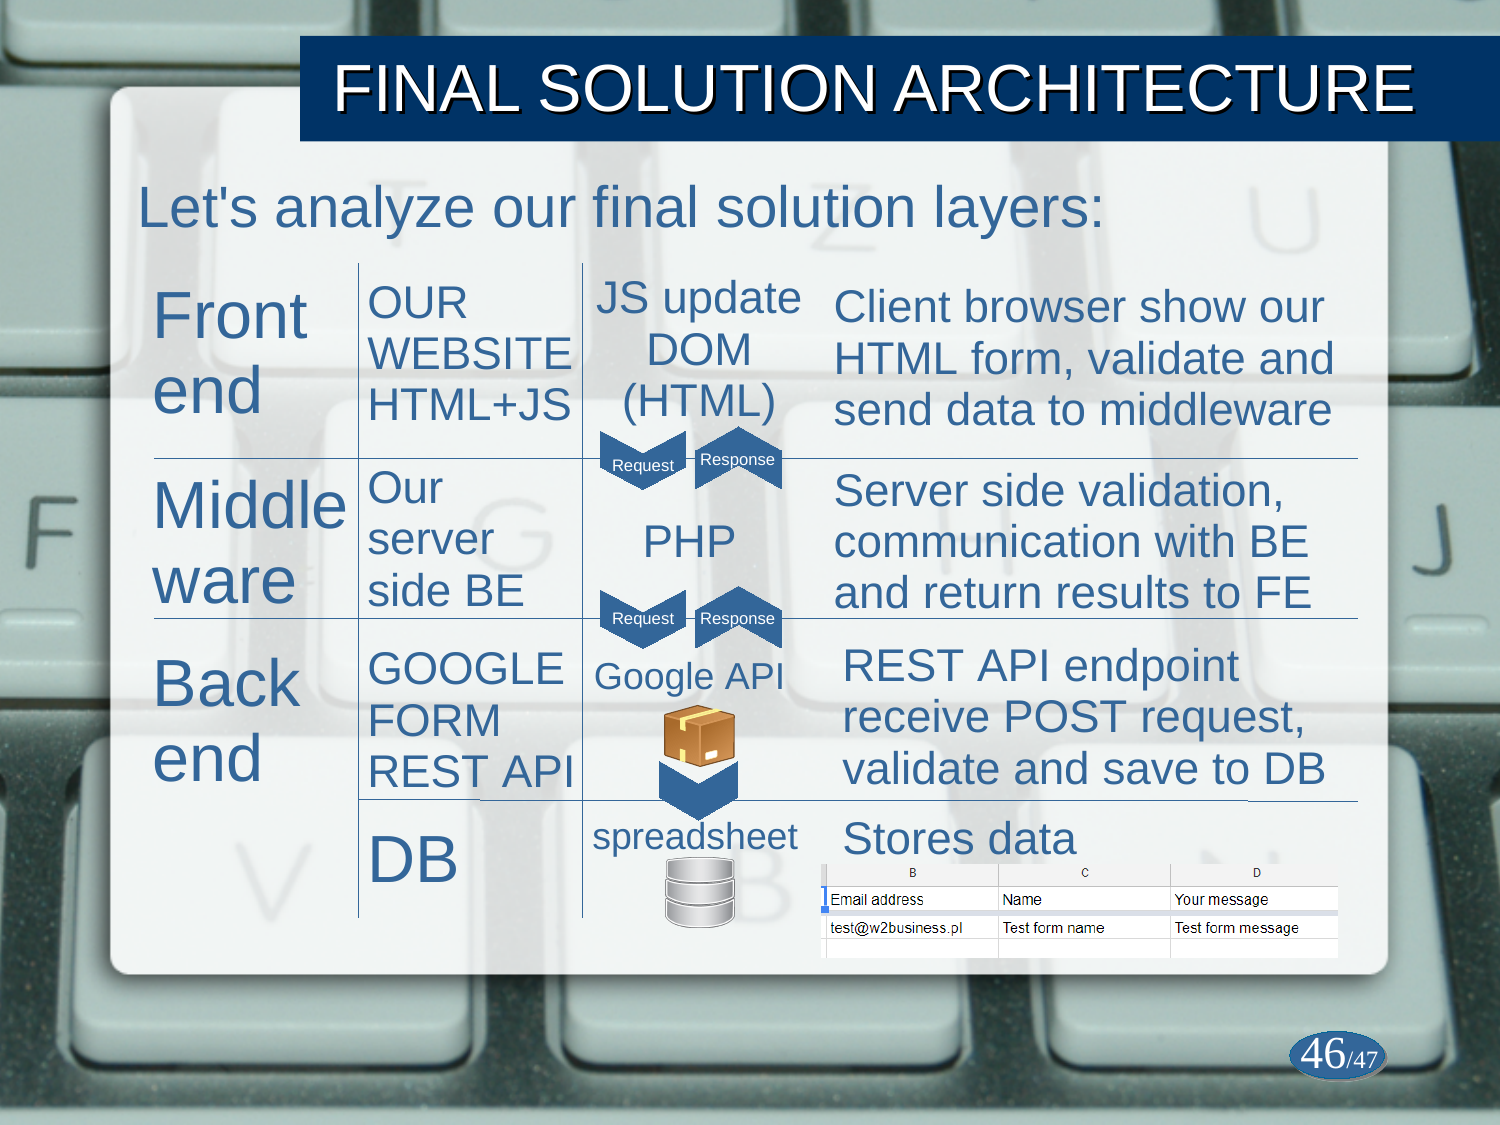

# FINAL SOLUTION ARCHITECTURE
Let's analyze our final solution layers:
JS update DOM (HTML)
OUR WEBSITE
HTML+JS
Front
end
Client browser show our HTML form, validate and send data to middleware
Response
Request
Our server side BE
Server side validation, communication with BE and return results to FE
Middle
ware
PHP
Request
Response
REST API endpoint receive POST request, validate and save to DB
GOOGLE FORM
REST API
Back
end
Google API
Stores data
spreadsheet
DB
46